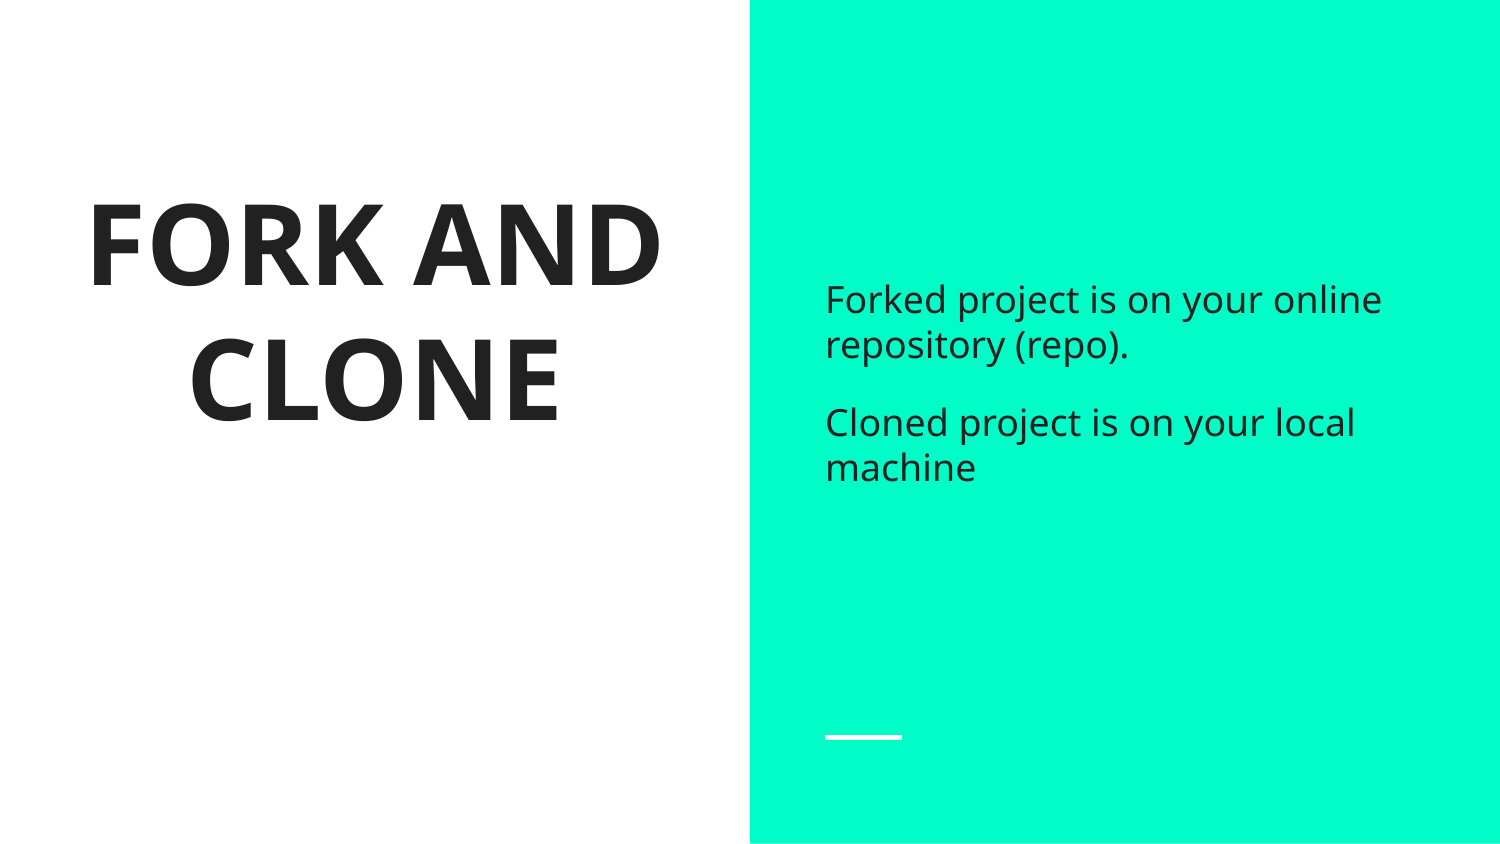

Forked project is on your online repository (repo).
Cloned project is on your local machine
# FORK AND CLONE